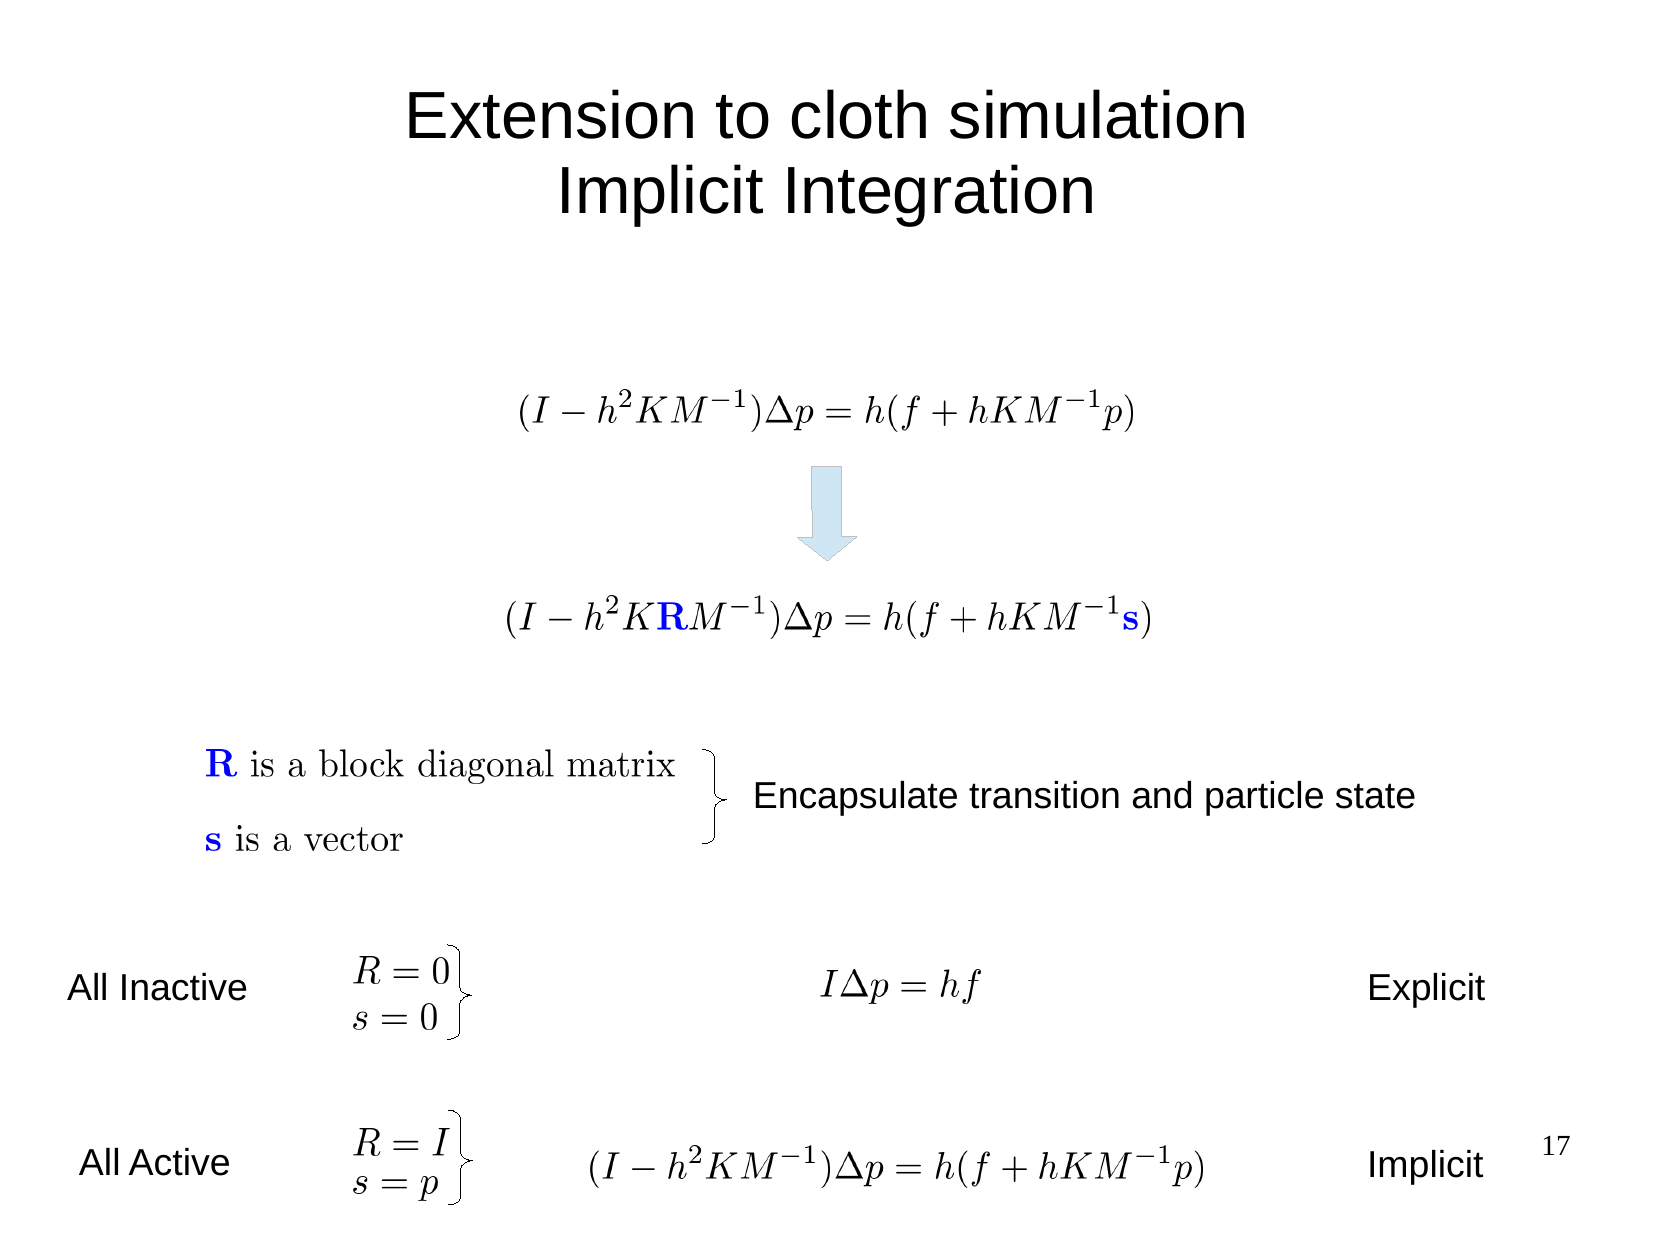

# Extension to cloth simulation Implicit Integration
Encapsulate transition and particle state
All Inactive
Explicit
17
All Active
Implicit